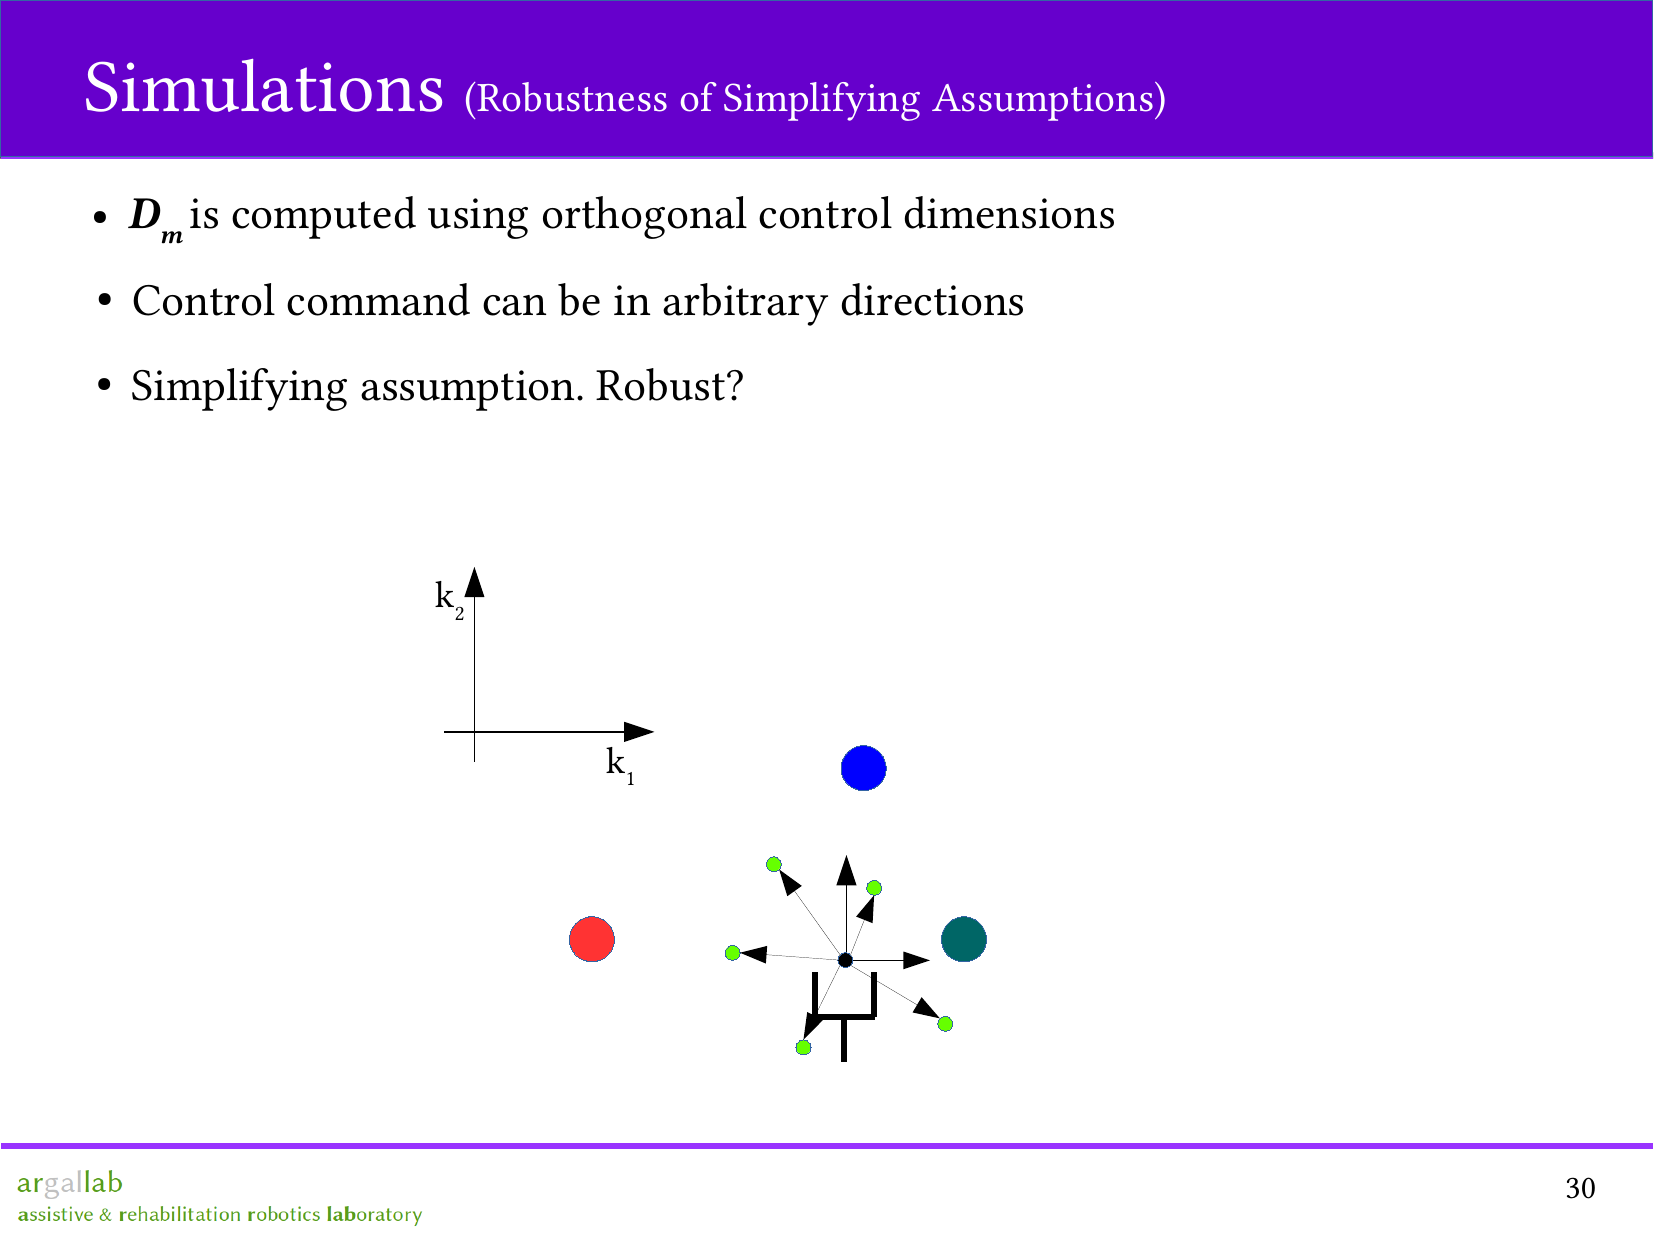

Simulations (Robustness of Simplifying Assumptions)
Dm is computed using orthogonal control dimensions
Control command can be in arbitrary directions
Simplifying assumption. Robust?
k2
k1